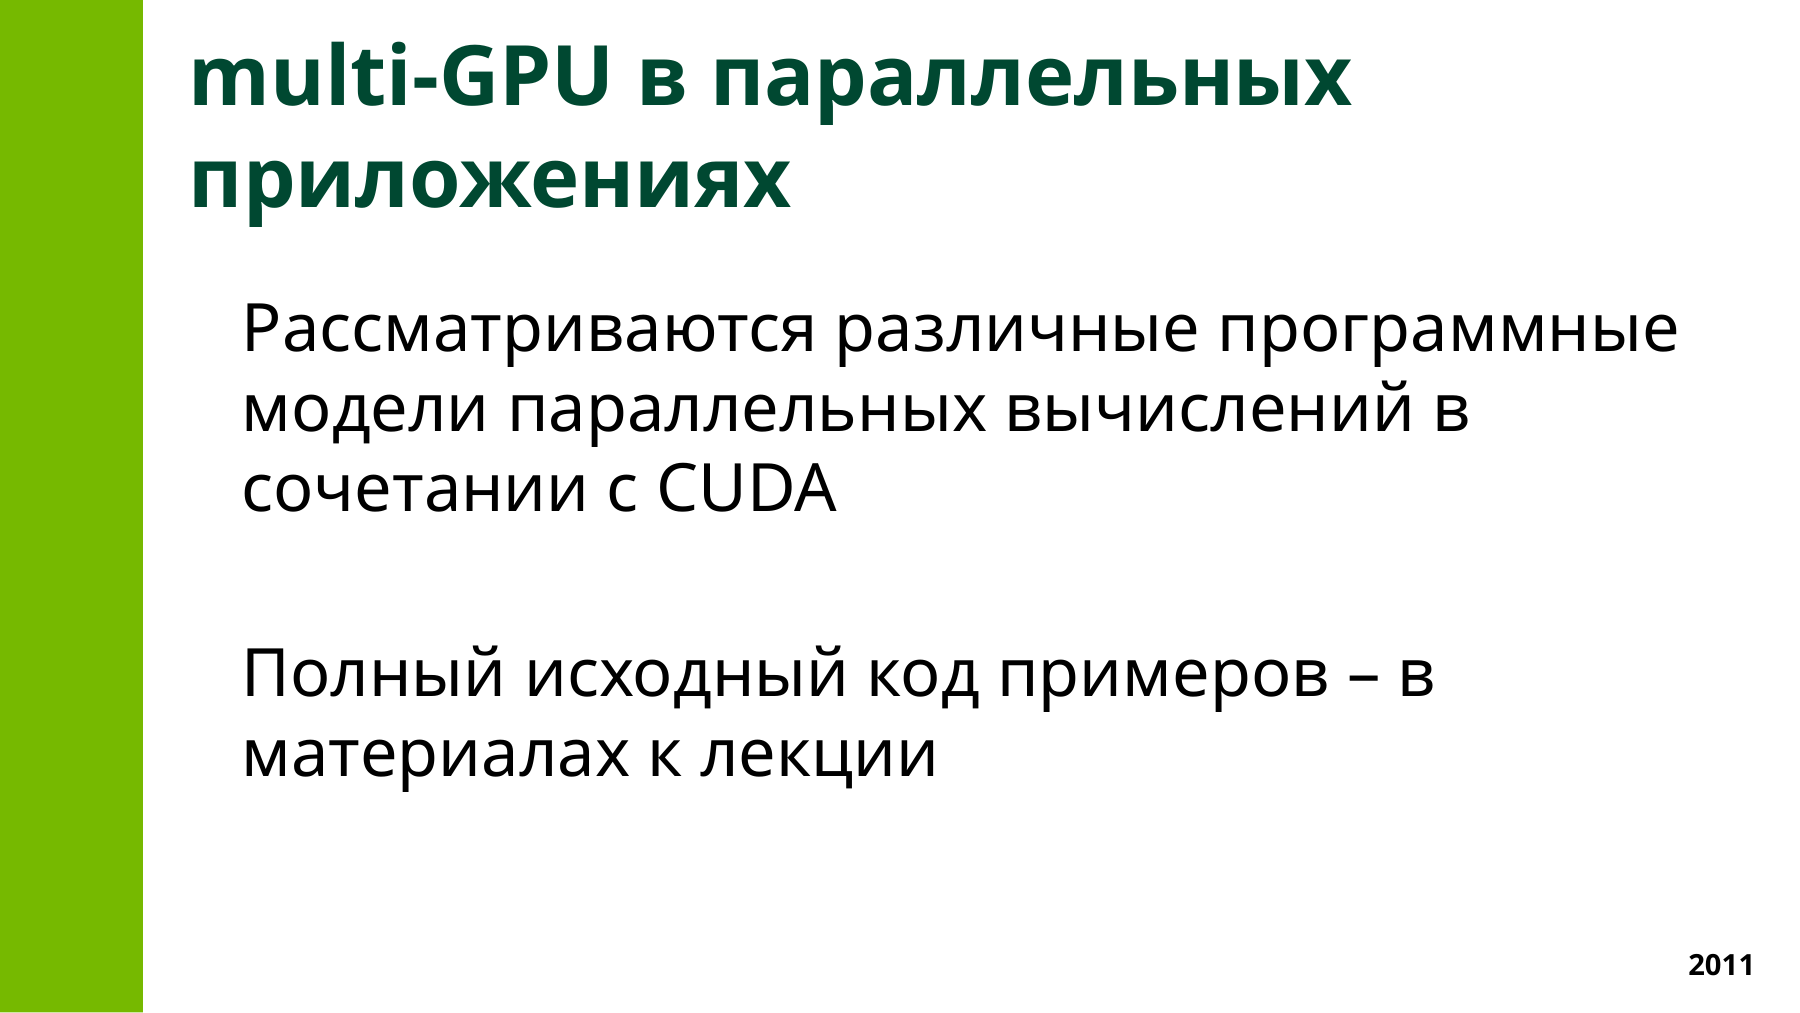

multi-GPU в параллельных приложениях
# Рассматриваются различные программные модели параллельных вычислений в сочетании с CUDA
Полный исходный код примеров – в материалах к лекции